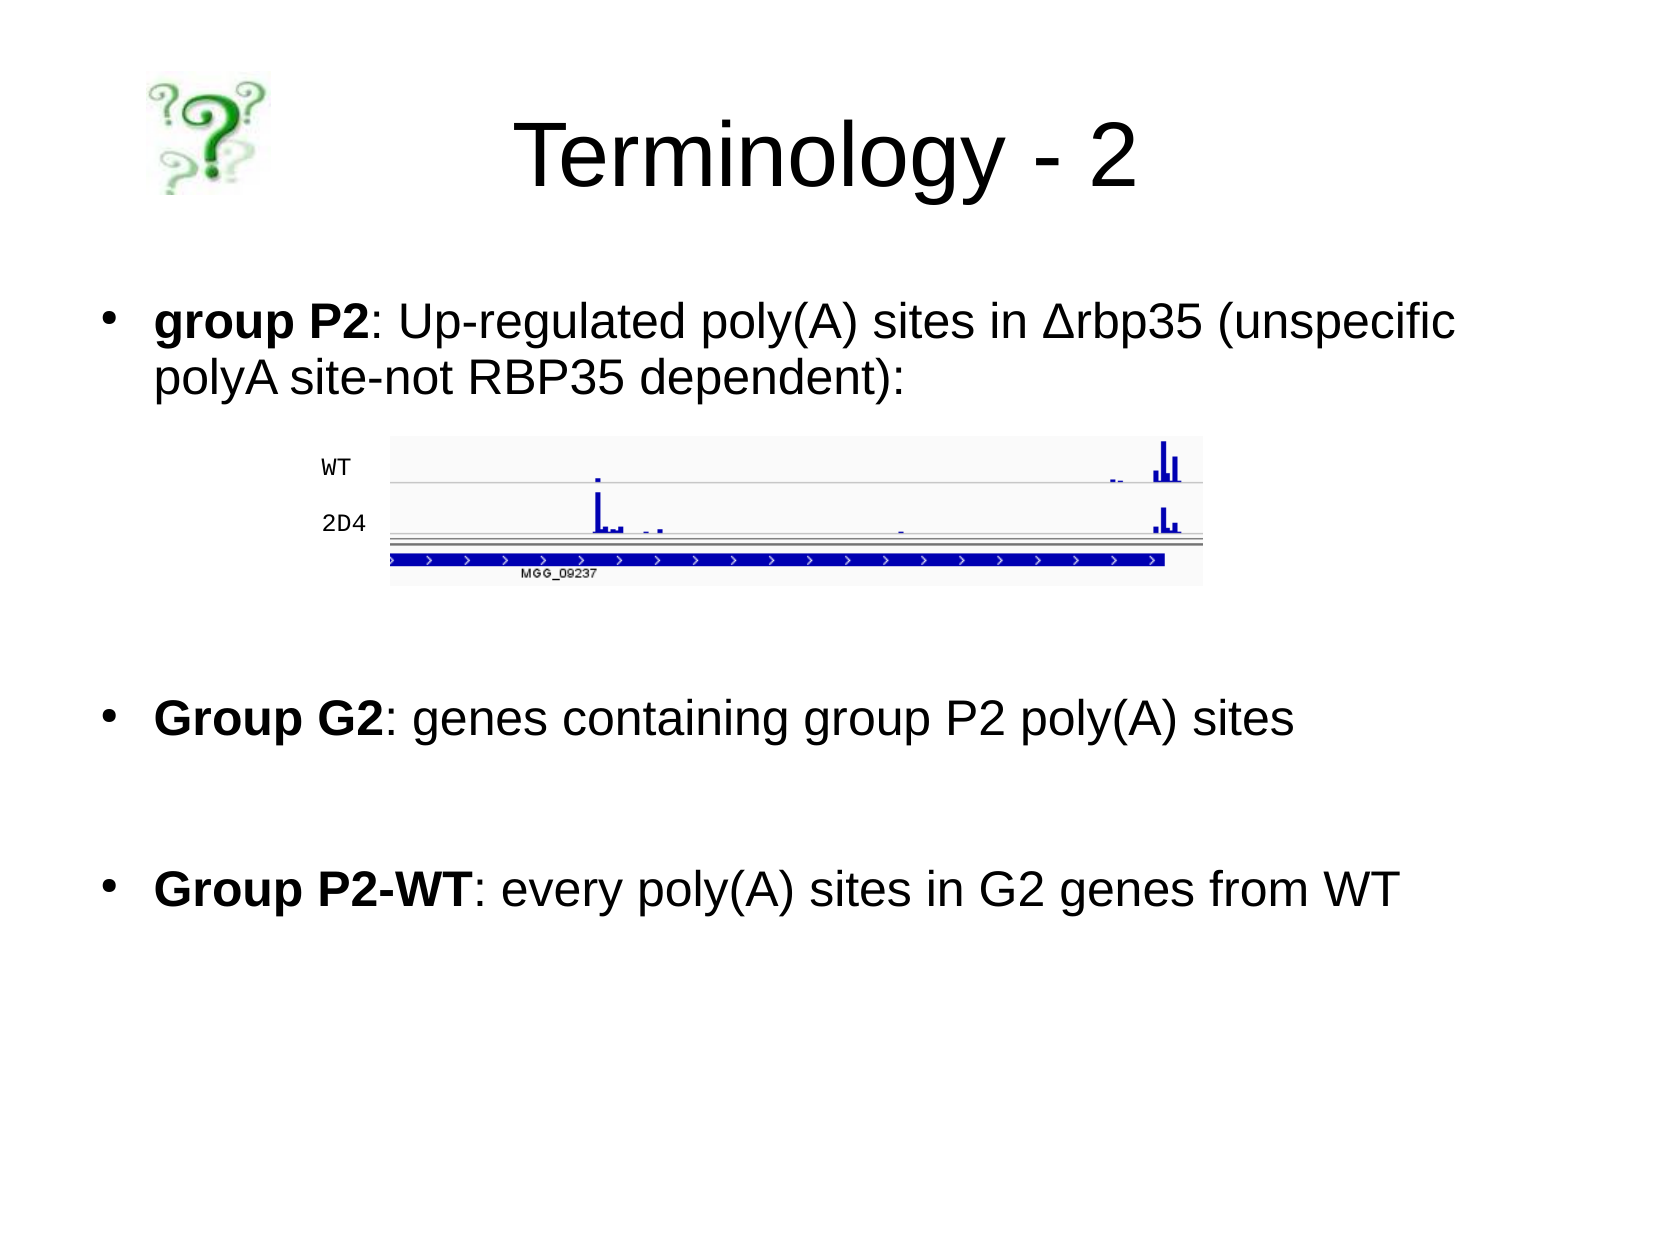

# Terminology - 2
group P2: Up-regulated poly(A) sites in Δrbp35 (unspecific polyA site-not RBP35 dependent):
Group G2: genes containing group P2 poly(A) sites
Group P2-WT: every poly(A) sites in G2 genes from WT
WT
2D4